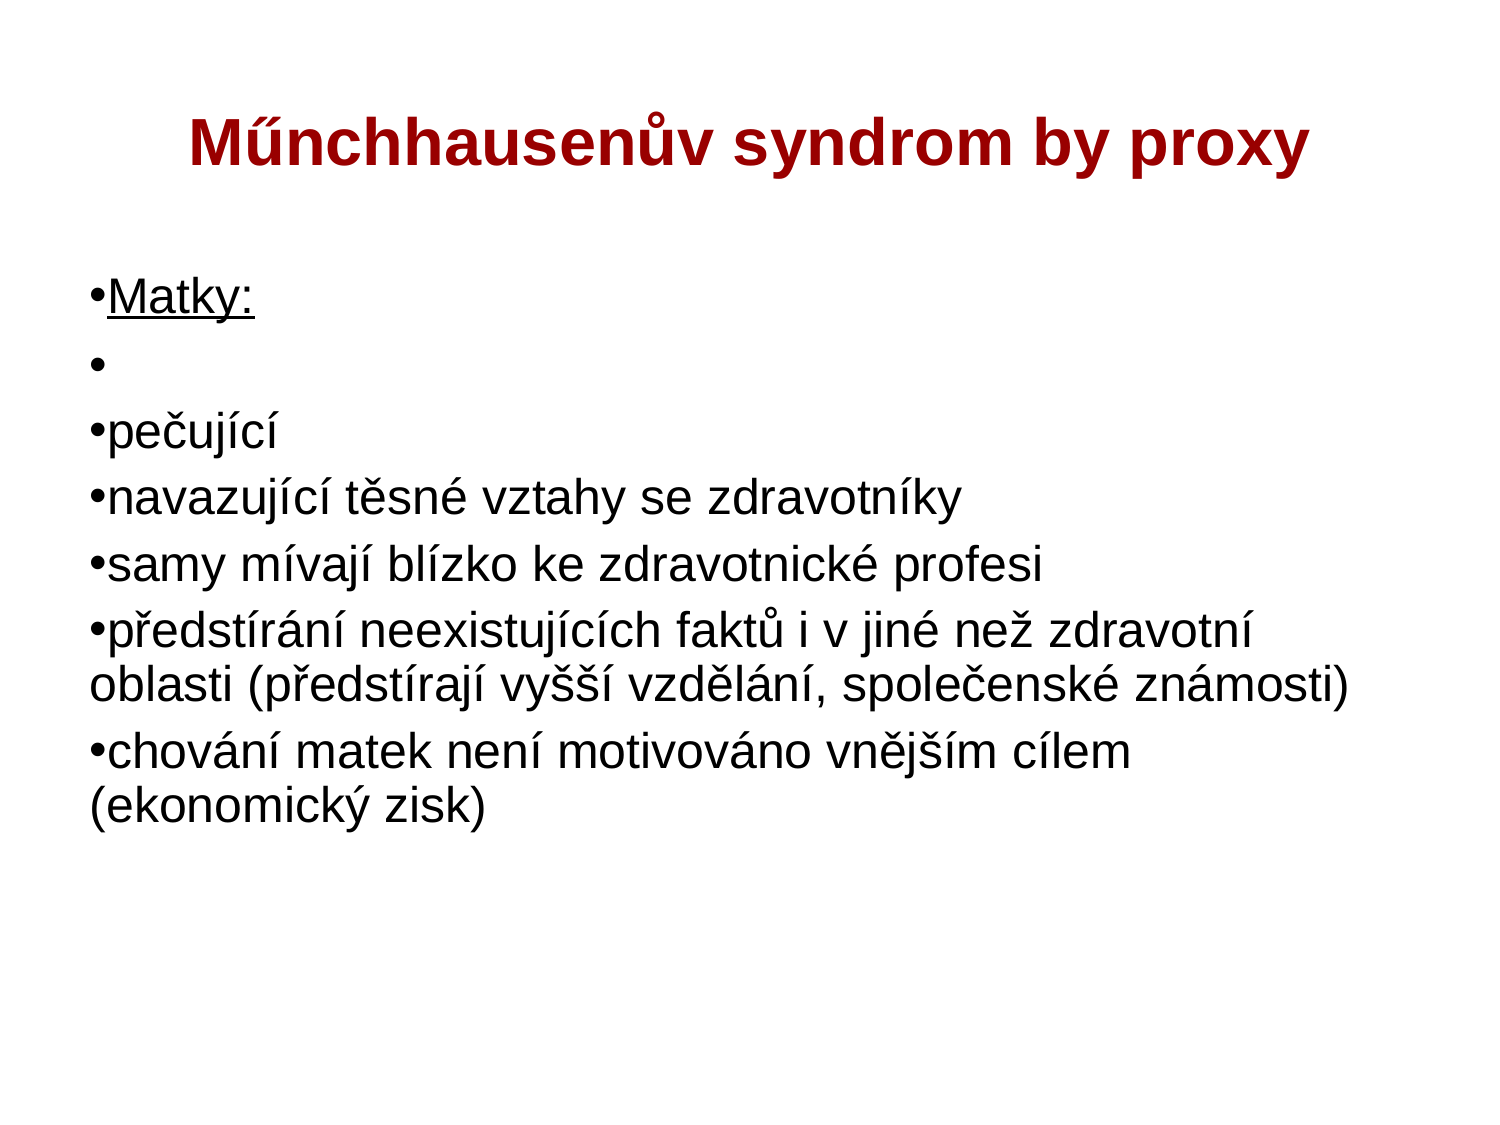

# Műnchhausenův syndrom by proxy
Matky:
pečující
navazující těsné vztahy se zdravotníky
samy mívají blízko ke zdravotnické profesi
předstírání neexistujících faktů i v jiné než zdravotní oblasti (předstírají vyšší vzdělání, společenské známosti)
chování matek není motivováno vnějším cílem (ekonomický zisk)